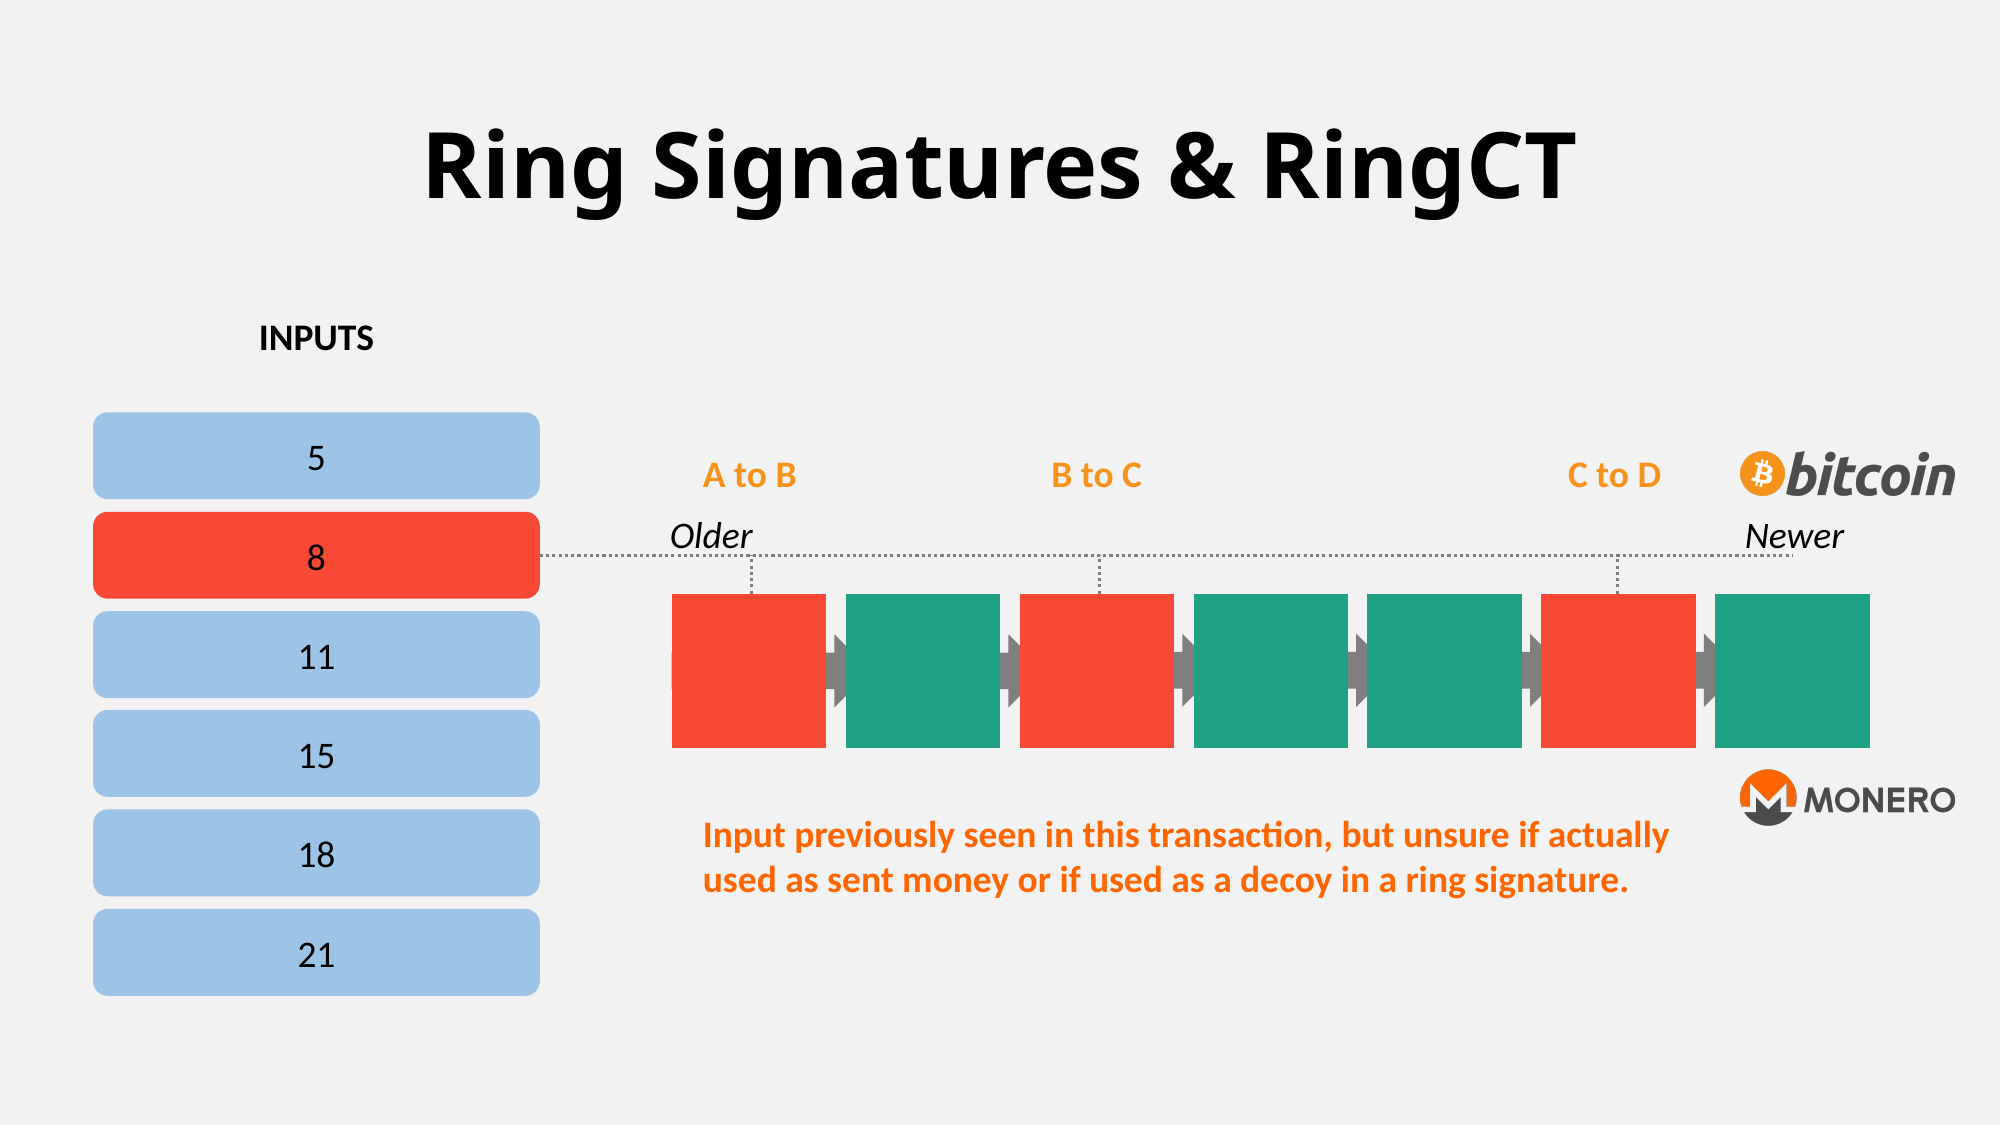

# Ring Signatures & RingCT
INPUTS
5
A to B
B to C
C to D
Older
Newer
8
11
15
Input previously seen in this transaction, but unsure if actually
used as sent money or if used as a decoy in a ring signature.
18
21